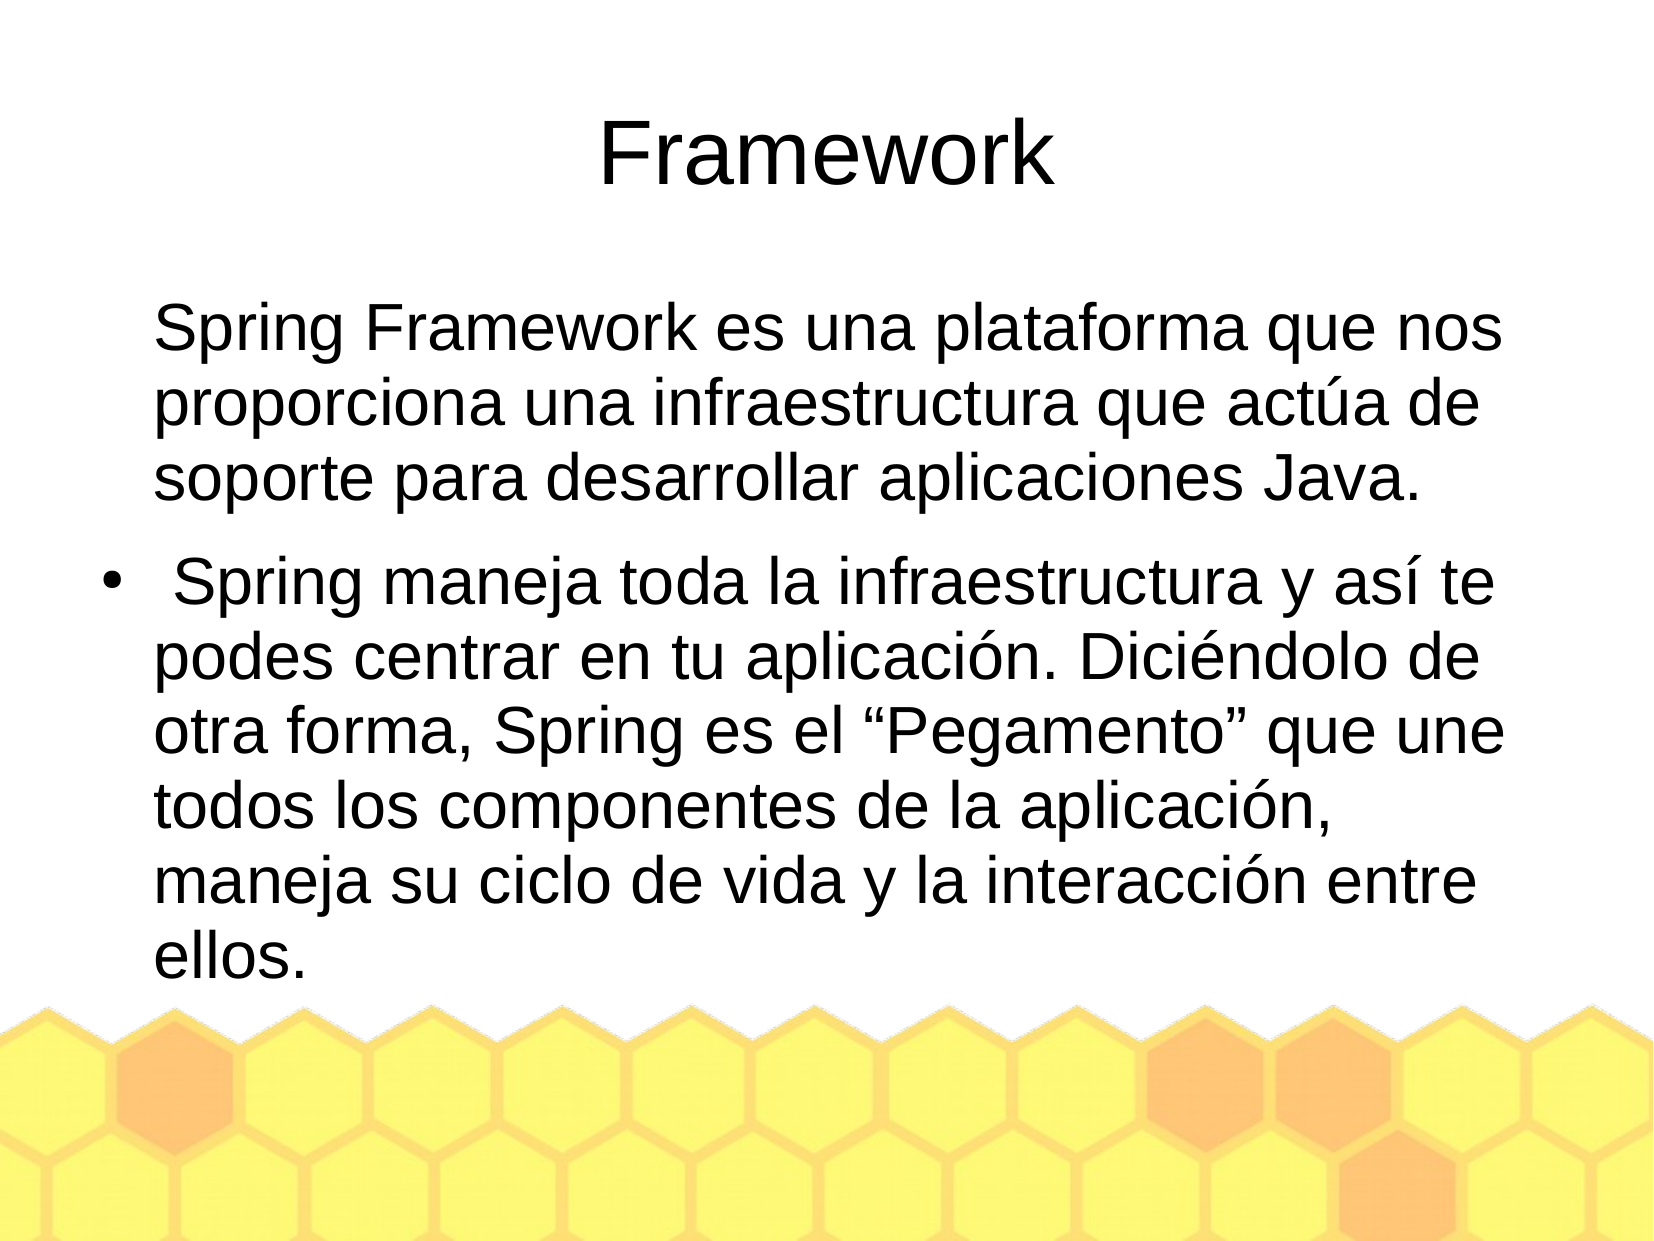

# Framework
Spring Framework es una plataforma que nos proporciona una infraestructura que actúa de soporte para desarrollar aplicaciones Java.
 Spring maneja toda la infraestructura y así te podes centrar en tu aplicación. Diciéndolo de otra forma, Spring es el “Pegamento” que une todos los componentes de la aplicación, maneja su ciclo de vida y la interacción entre ellos.